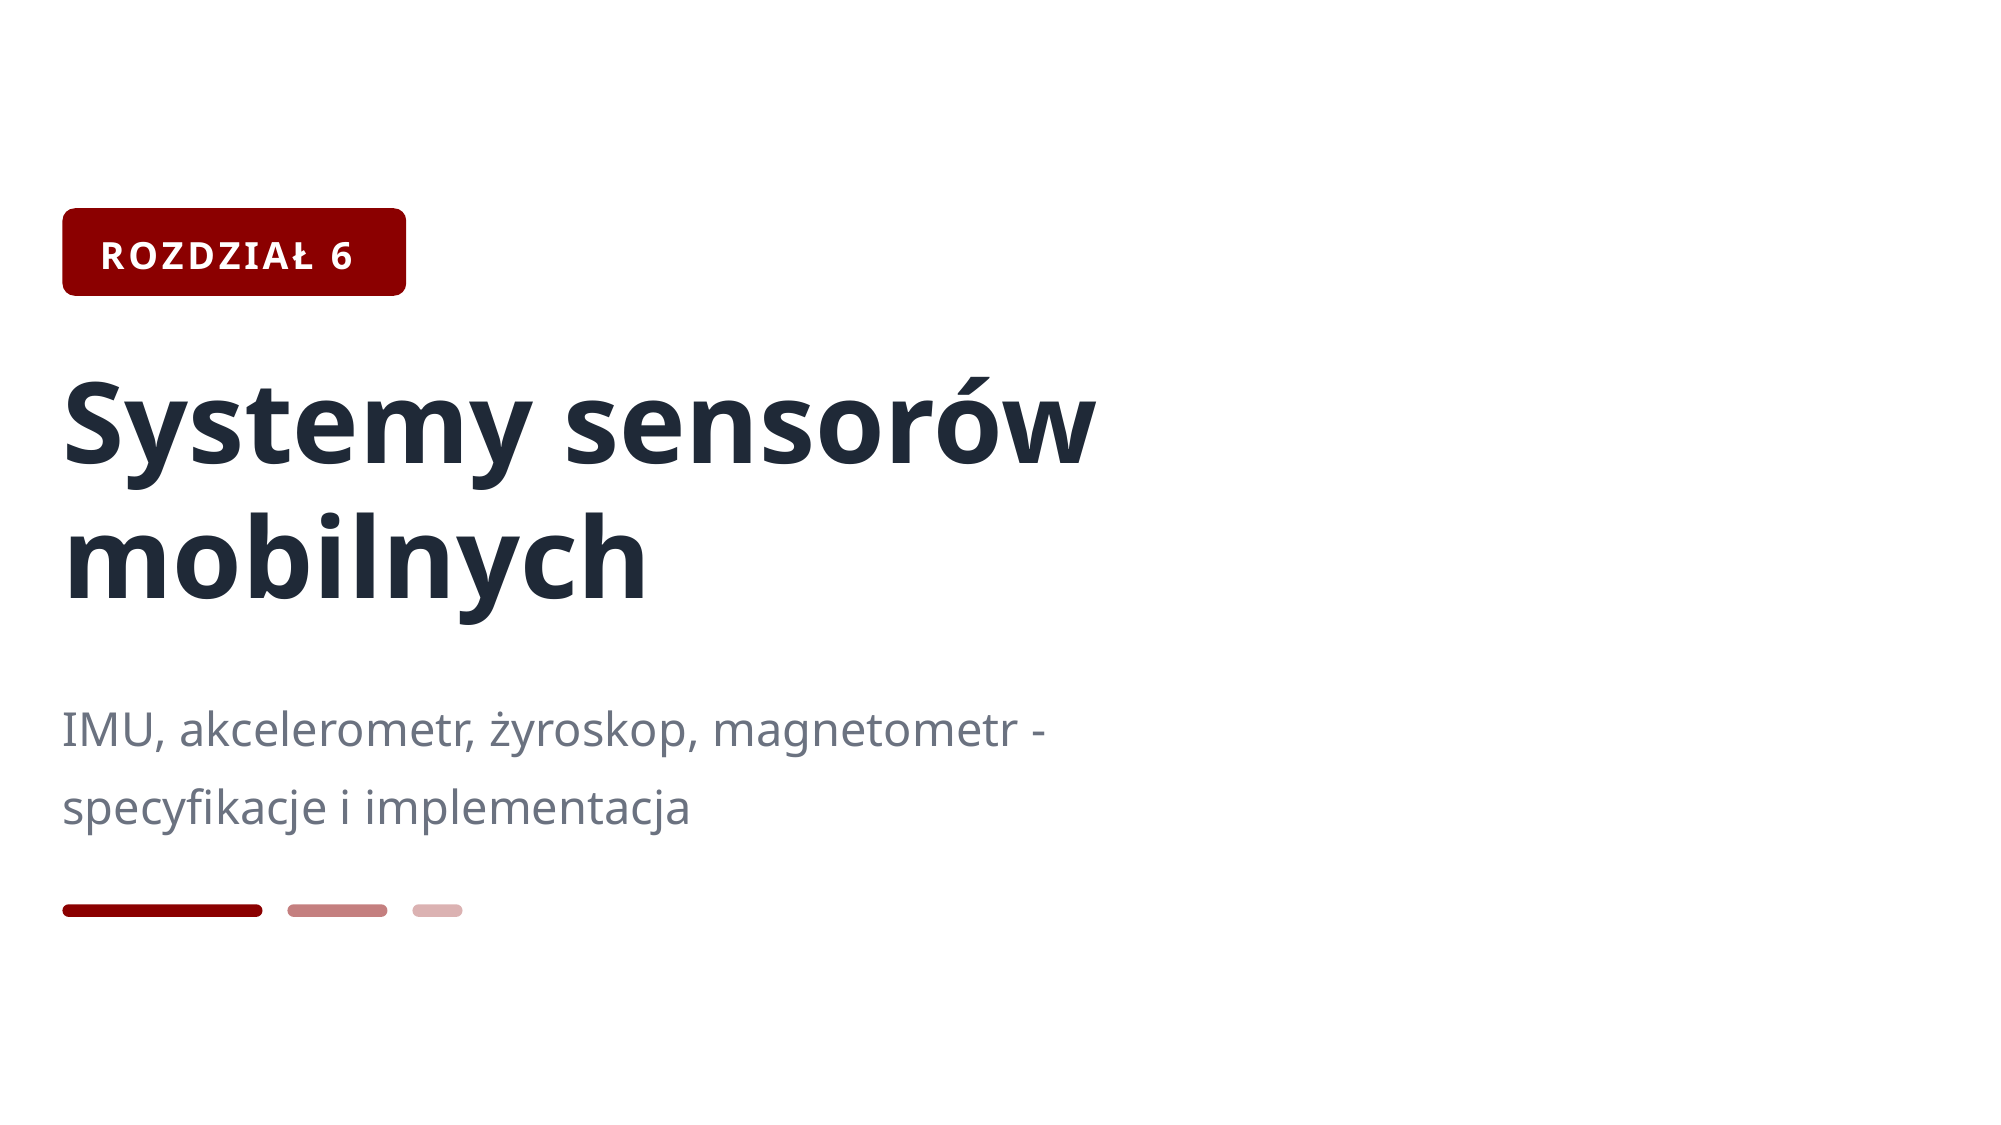

ROZDZIAŁ 6
Systemy sensorów
mobilnych
IMU, akcelerometr, żyroskop, magnetometr - specyfikacje i implementacja